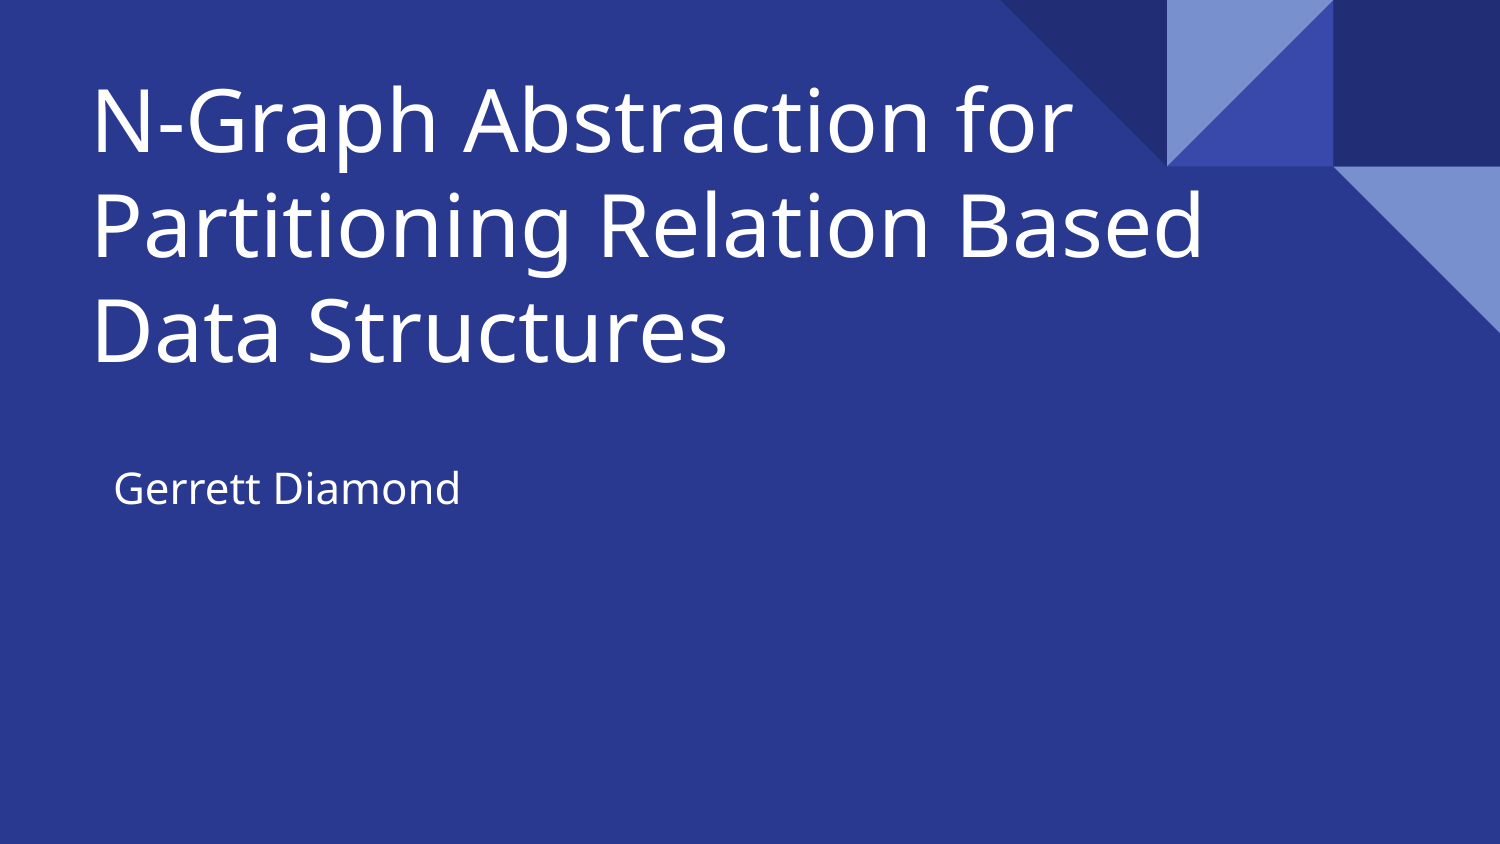

# N-Graph Abstraction for Partitioning Relation Based Data Structures
Gerrett Diamond